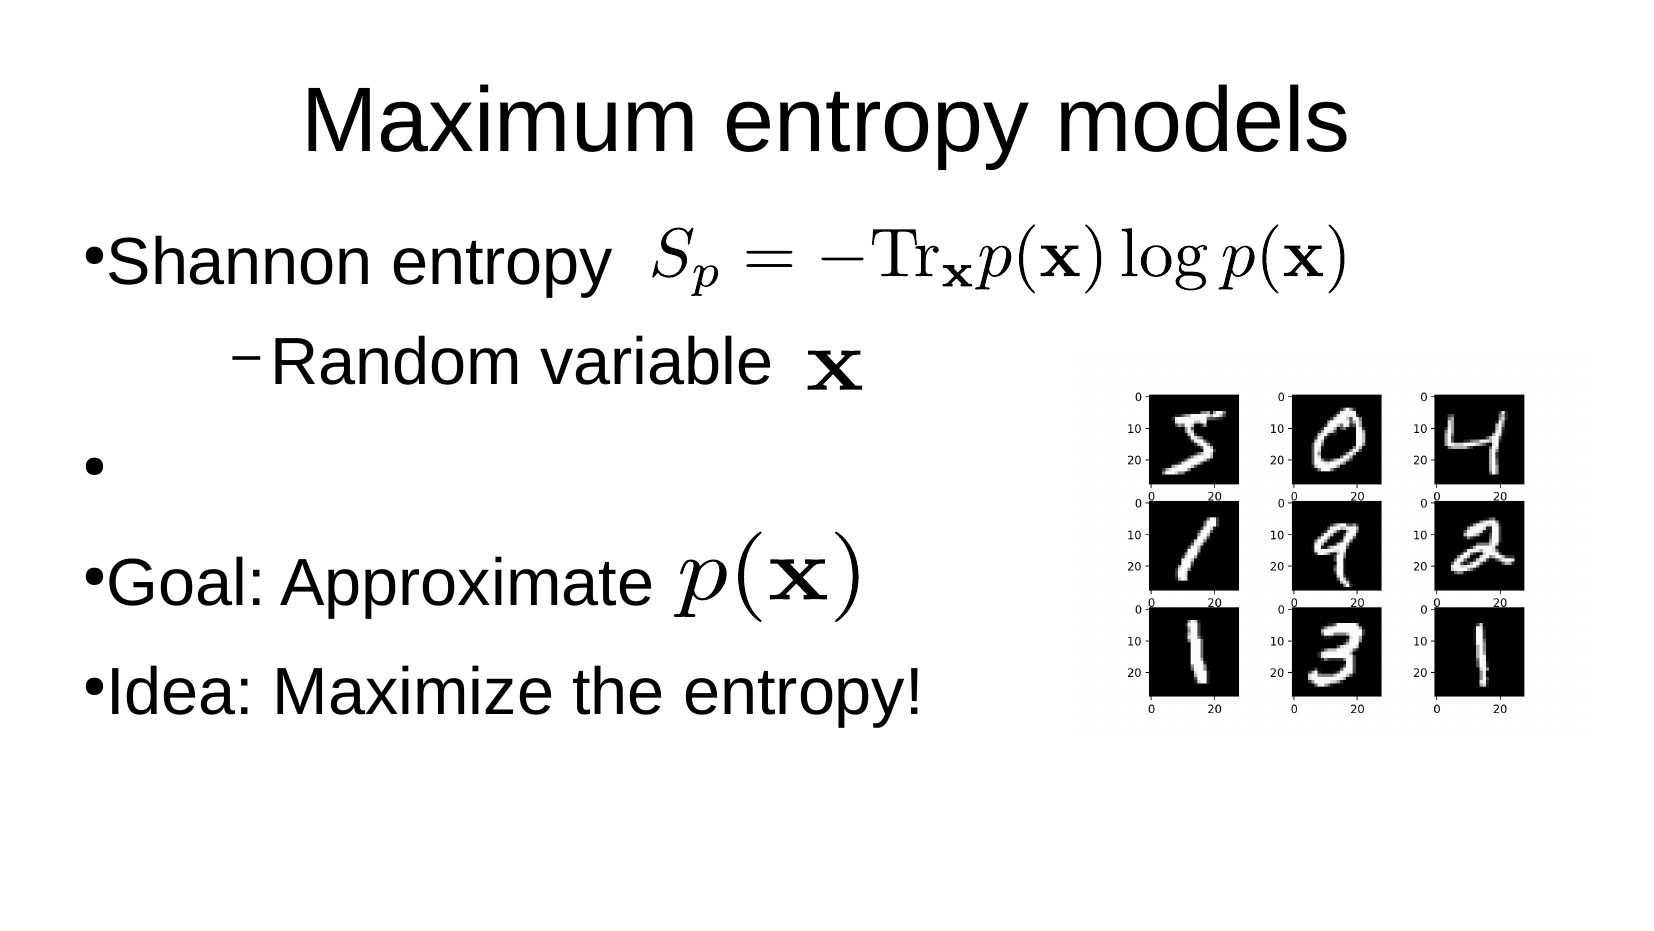

# Maximum entropy models
Shannon entropy
Random variable
Goal: Approximate
Idea: Maximize the entropy!